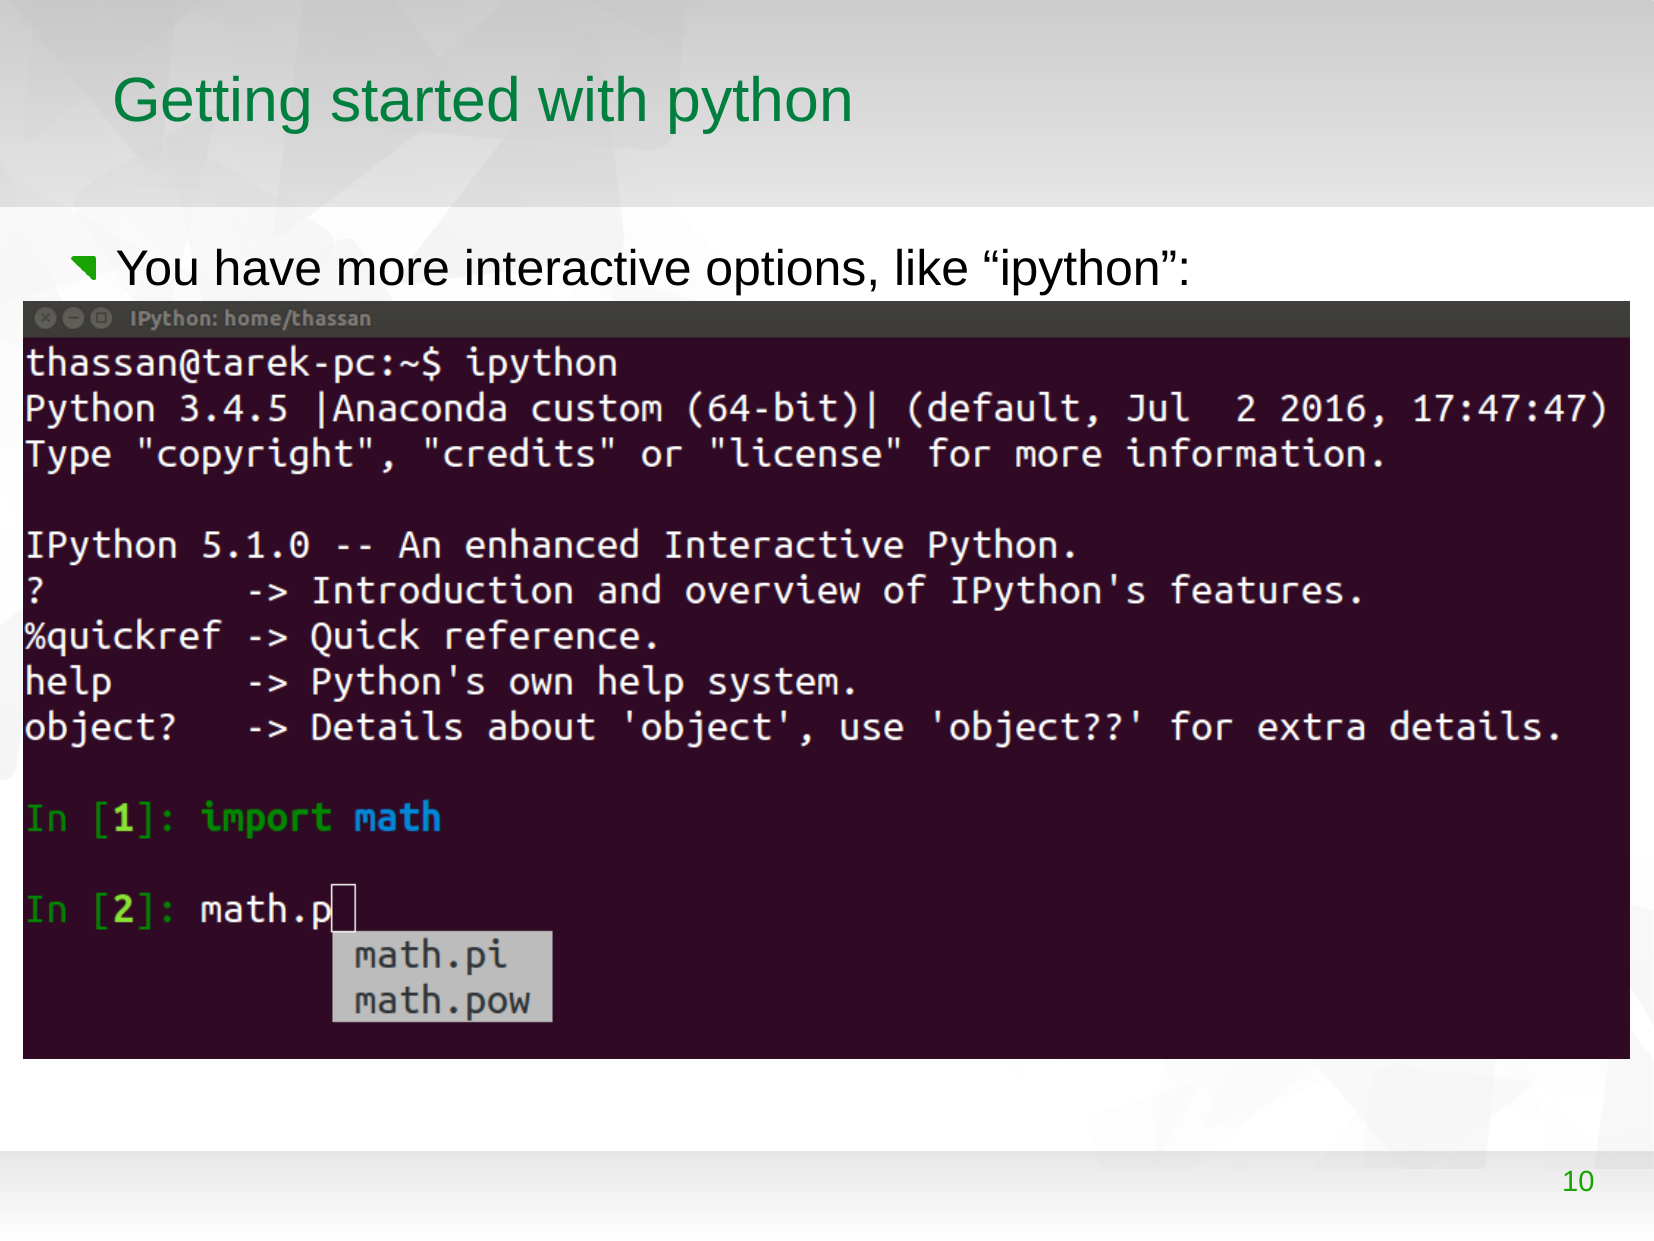

Getting started with python
You have more interactive options, like “ipython”:
10